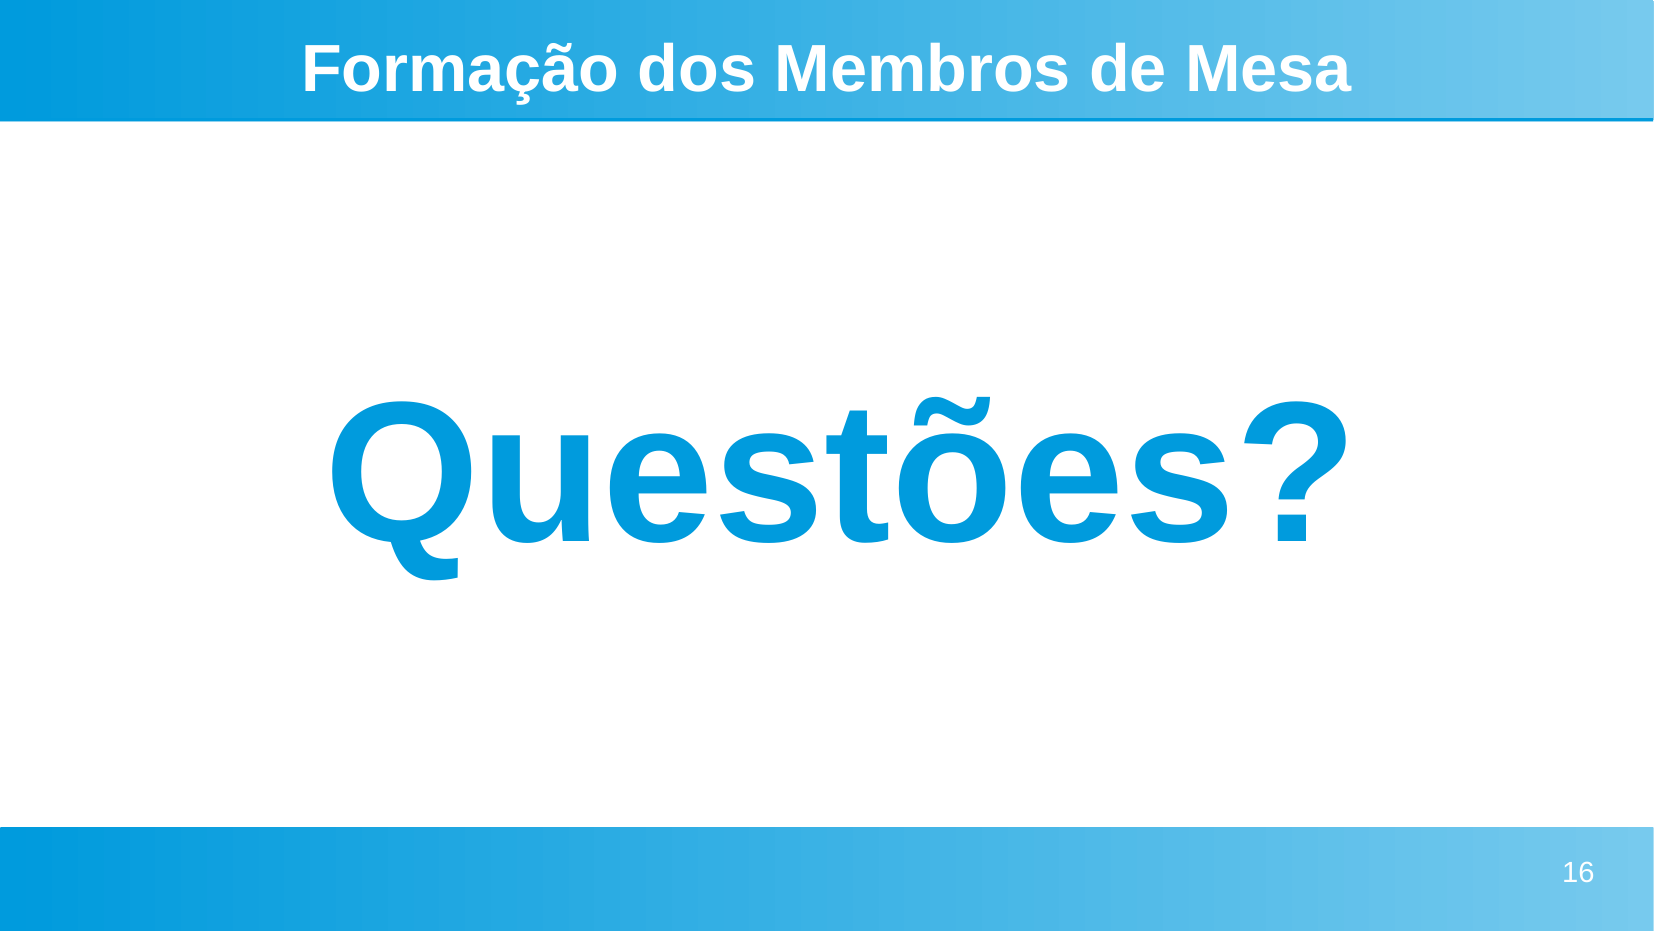

# Formação dos Membros de Mesa
Questões?
16